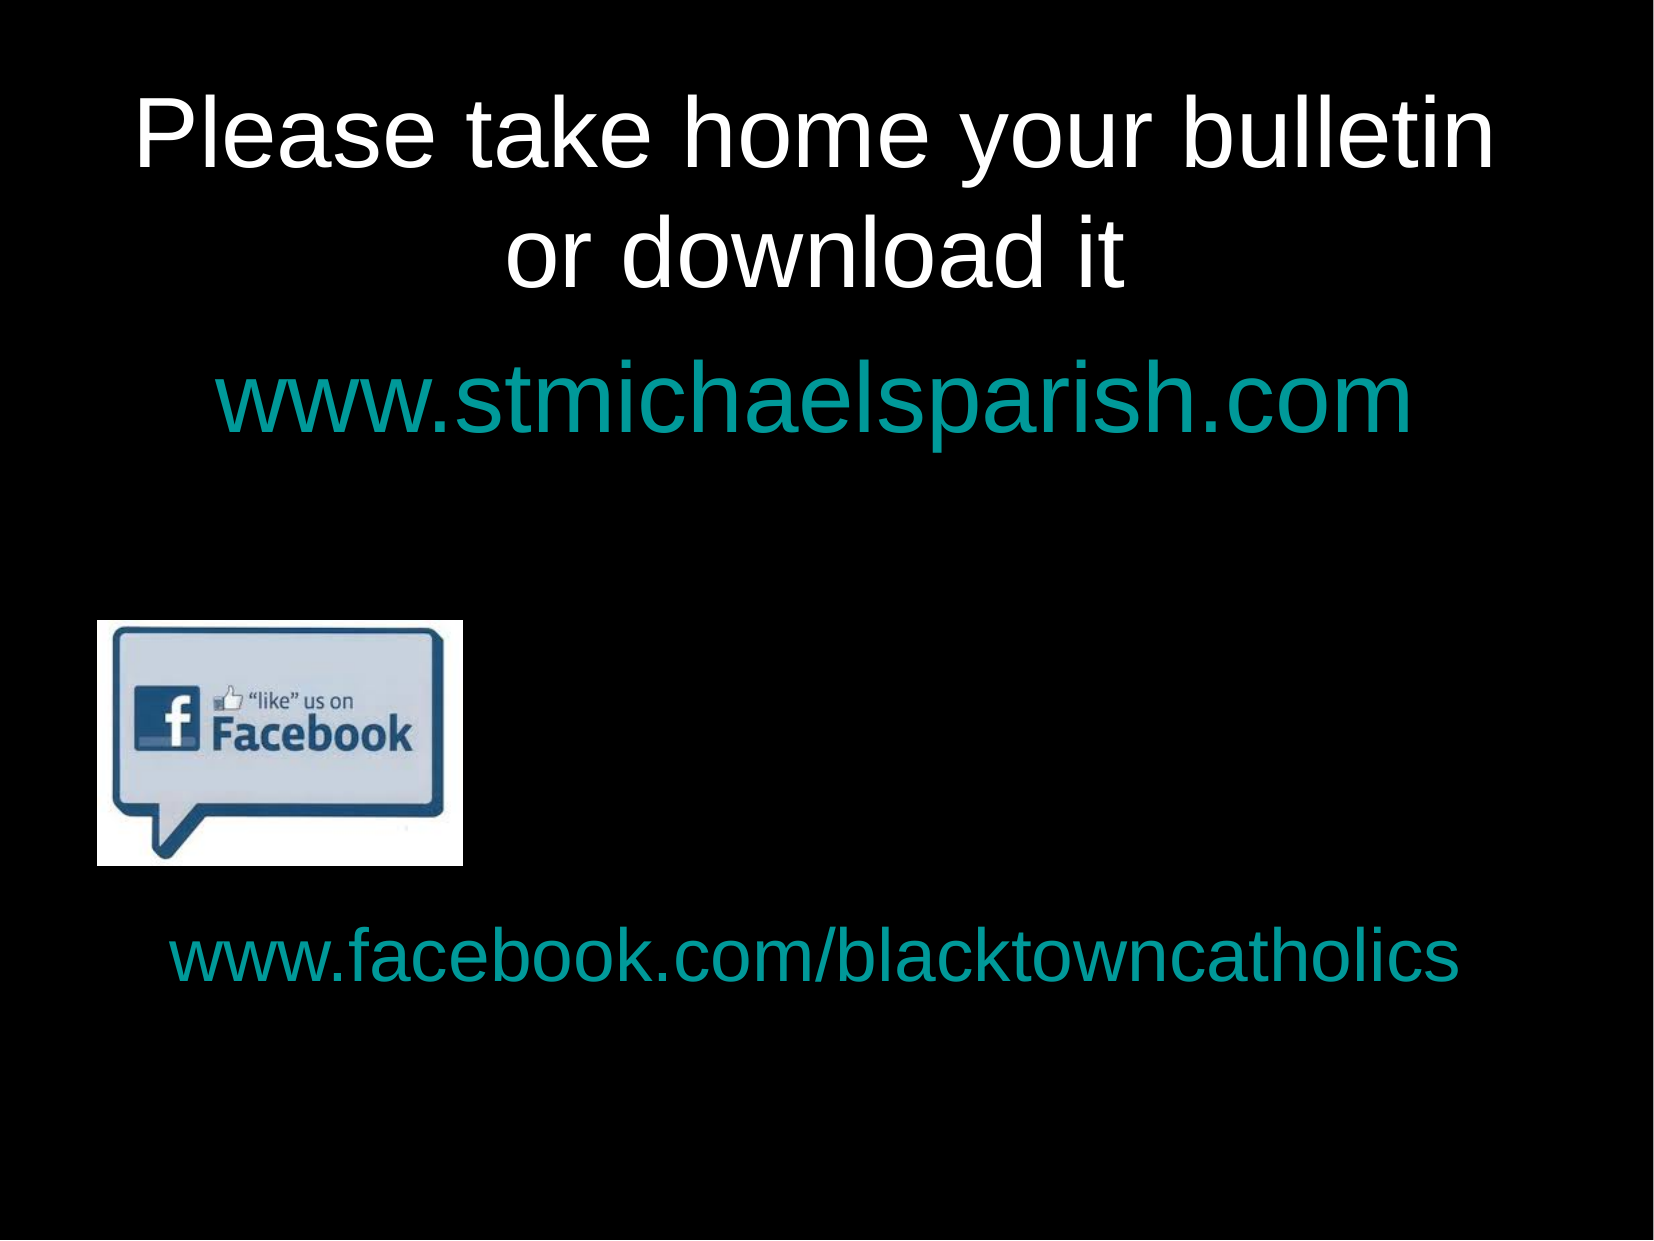

# Please take home your bulletin or download it
www.stmichaelsparish.com
www.facebook.com/blacktowncatholics